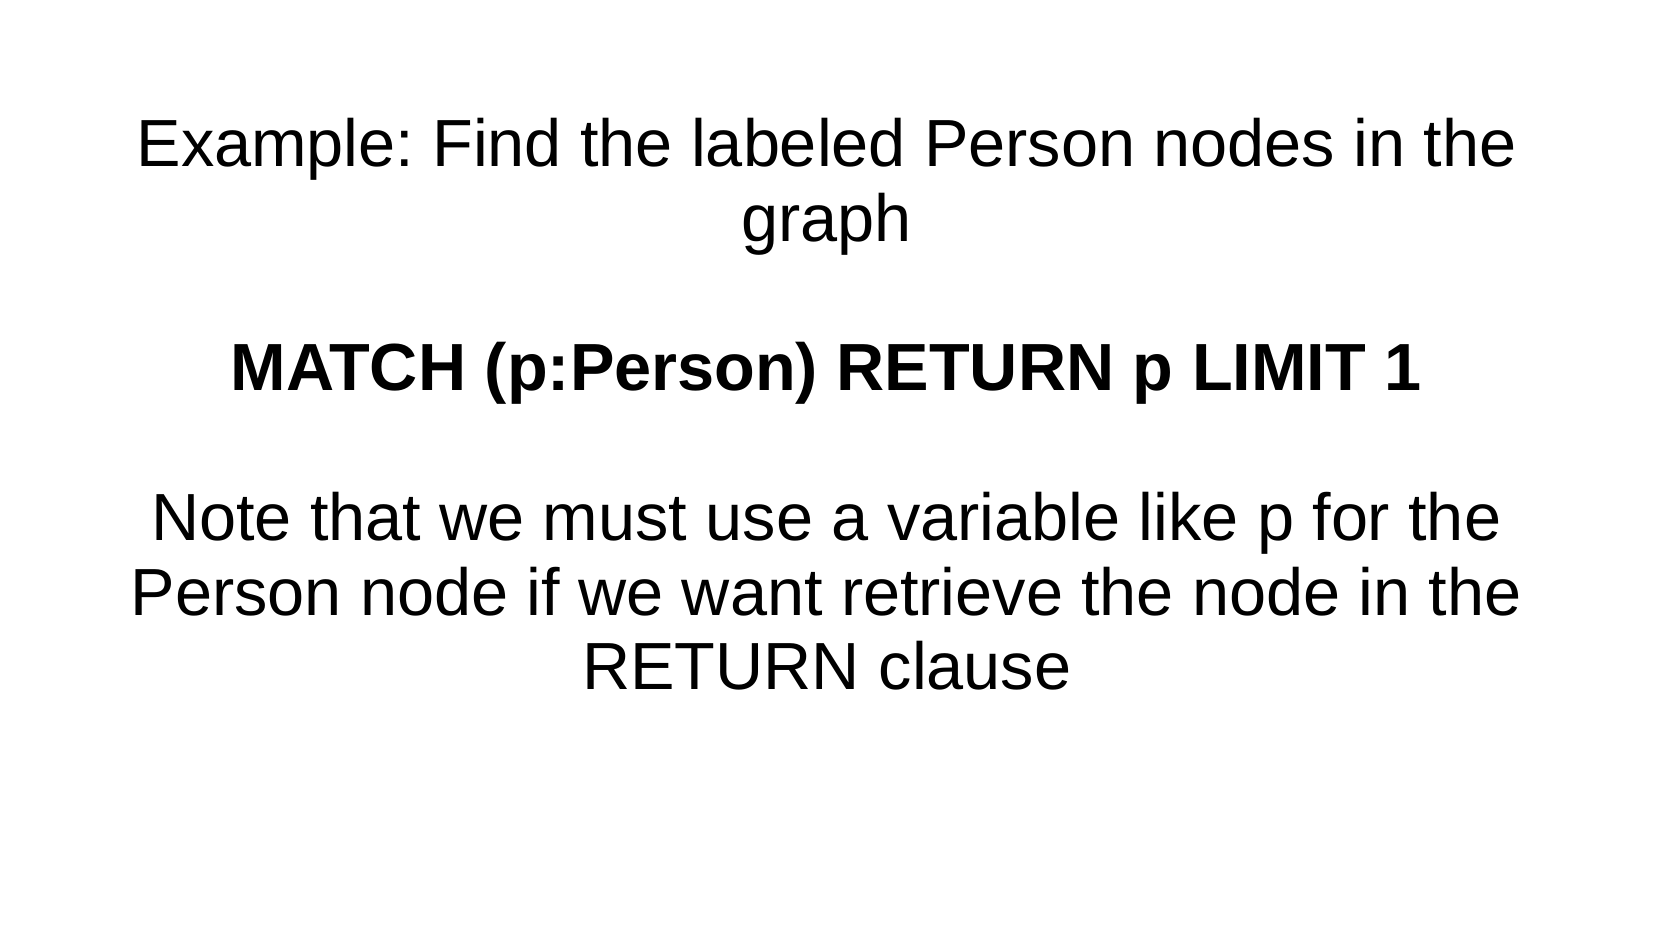

# Example: Find the labeled Person nodes in the graph
MATCH (p:Person) RETURN p LIMIT 1
Note that we must use a variable like p for the Person node if we want retrieve the node in the RETURN clause